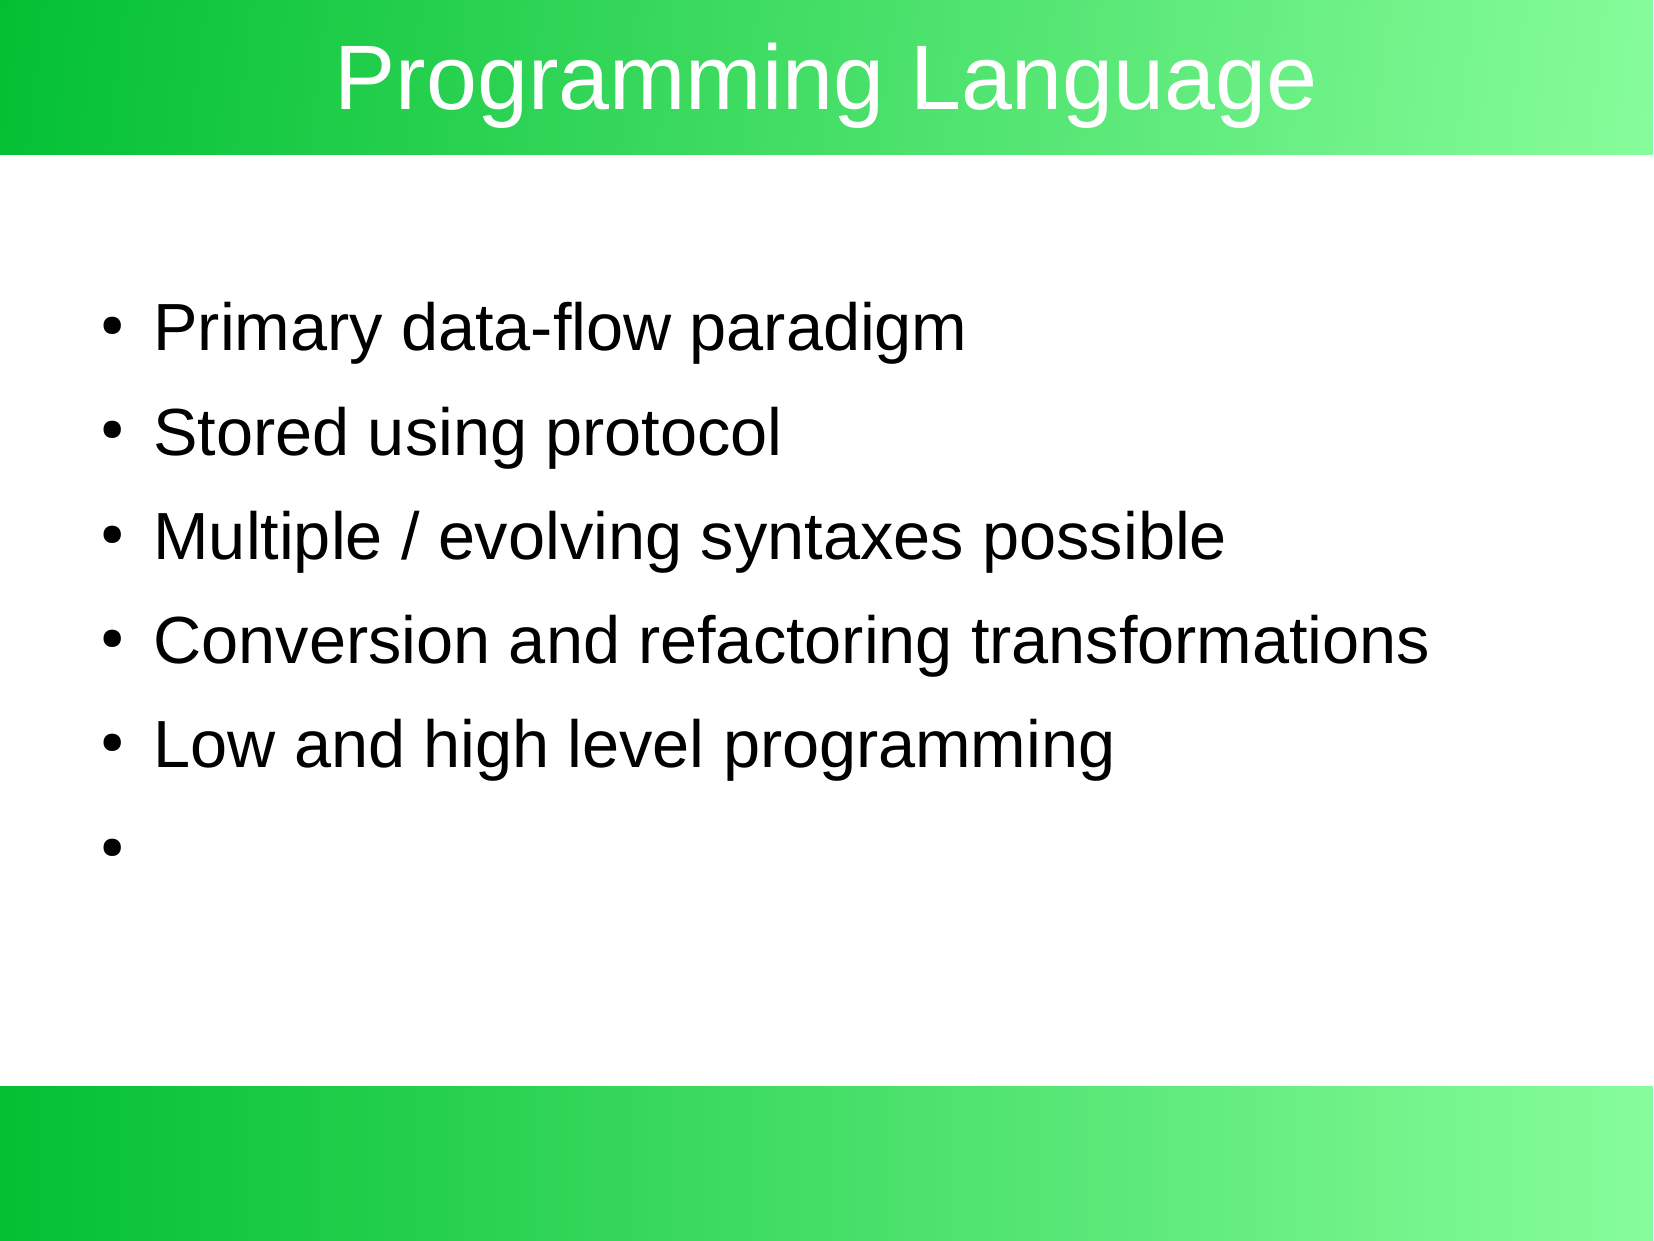

# Programming Language
Primary data-flow paradigm
Stored using protocol
Multiple / evolving syntaxes possible
Conversion and refactoring transformations
Low and high level programming